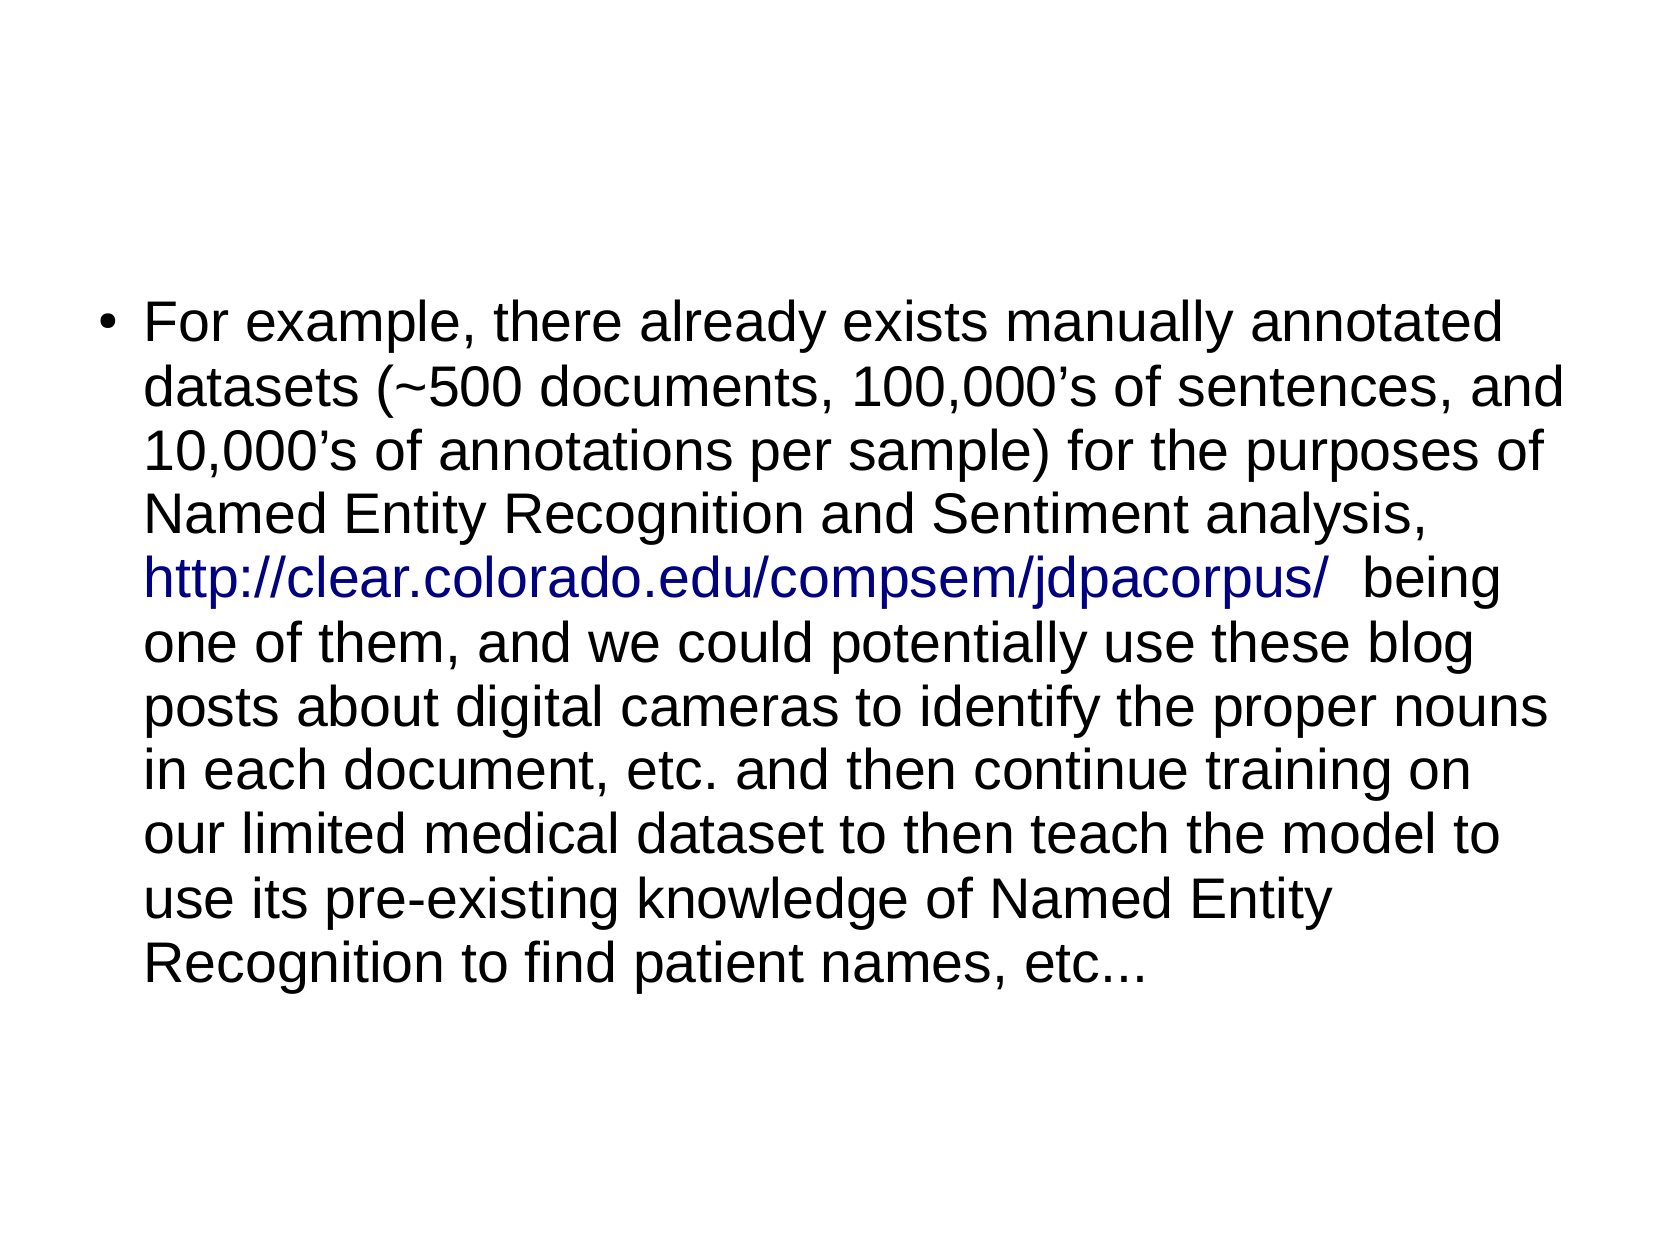

#
For example, there already exists manually annotated datasets (~500 documents, 100,000’s of sentences, and 10,000’s of annotations per sample) for the purposes of Named Entity Recognition and Sentiment analysis, http://clear.colorado.edu/compsem/jdpacorpus/ being one of them, and we could potentially use these blog posts about digital cameras to identify the proper nouns in each document, etc. and then continue training on our limited medical dataset to then teach the model to use its pre-existing knowledge of Named Entity Recognition to find patient names, etc...